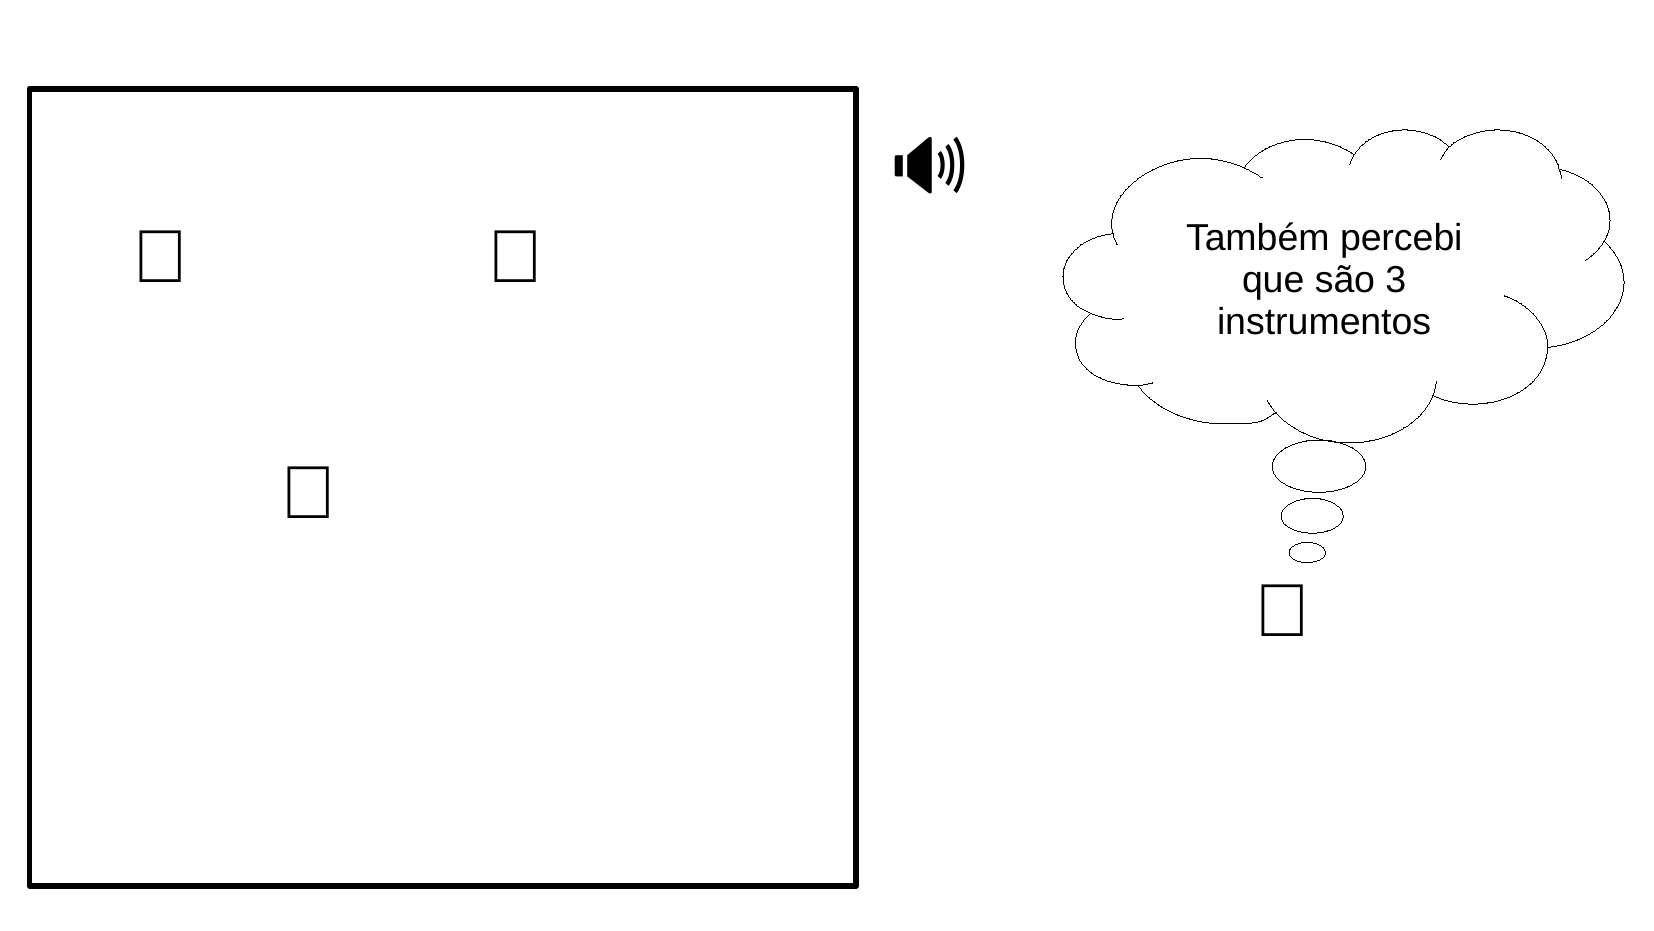

🔊
Também percebi que são 3 instrumentos
🥁
🎻
🎹
🙂